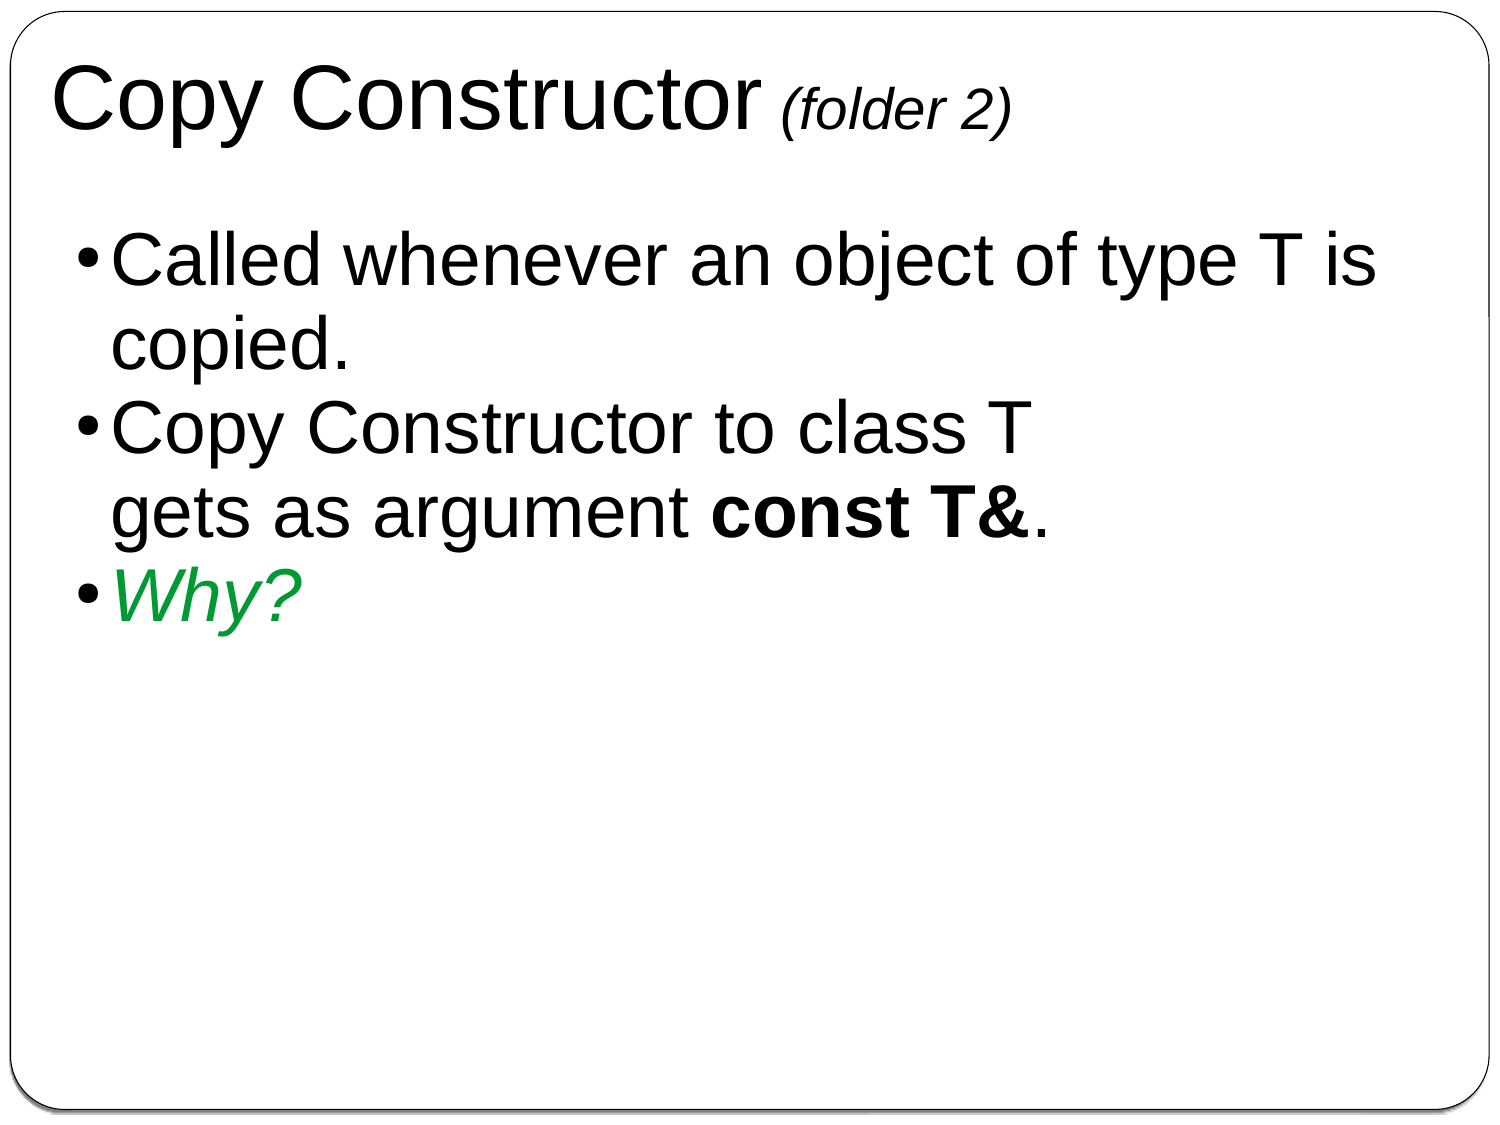

# Copy Constructor (folder 2)
Called whenever an object of type T is copied.
Copy Constructor to class T
gets as argument const T&.
Why?